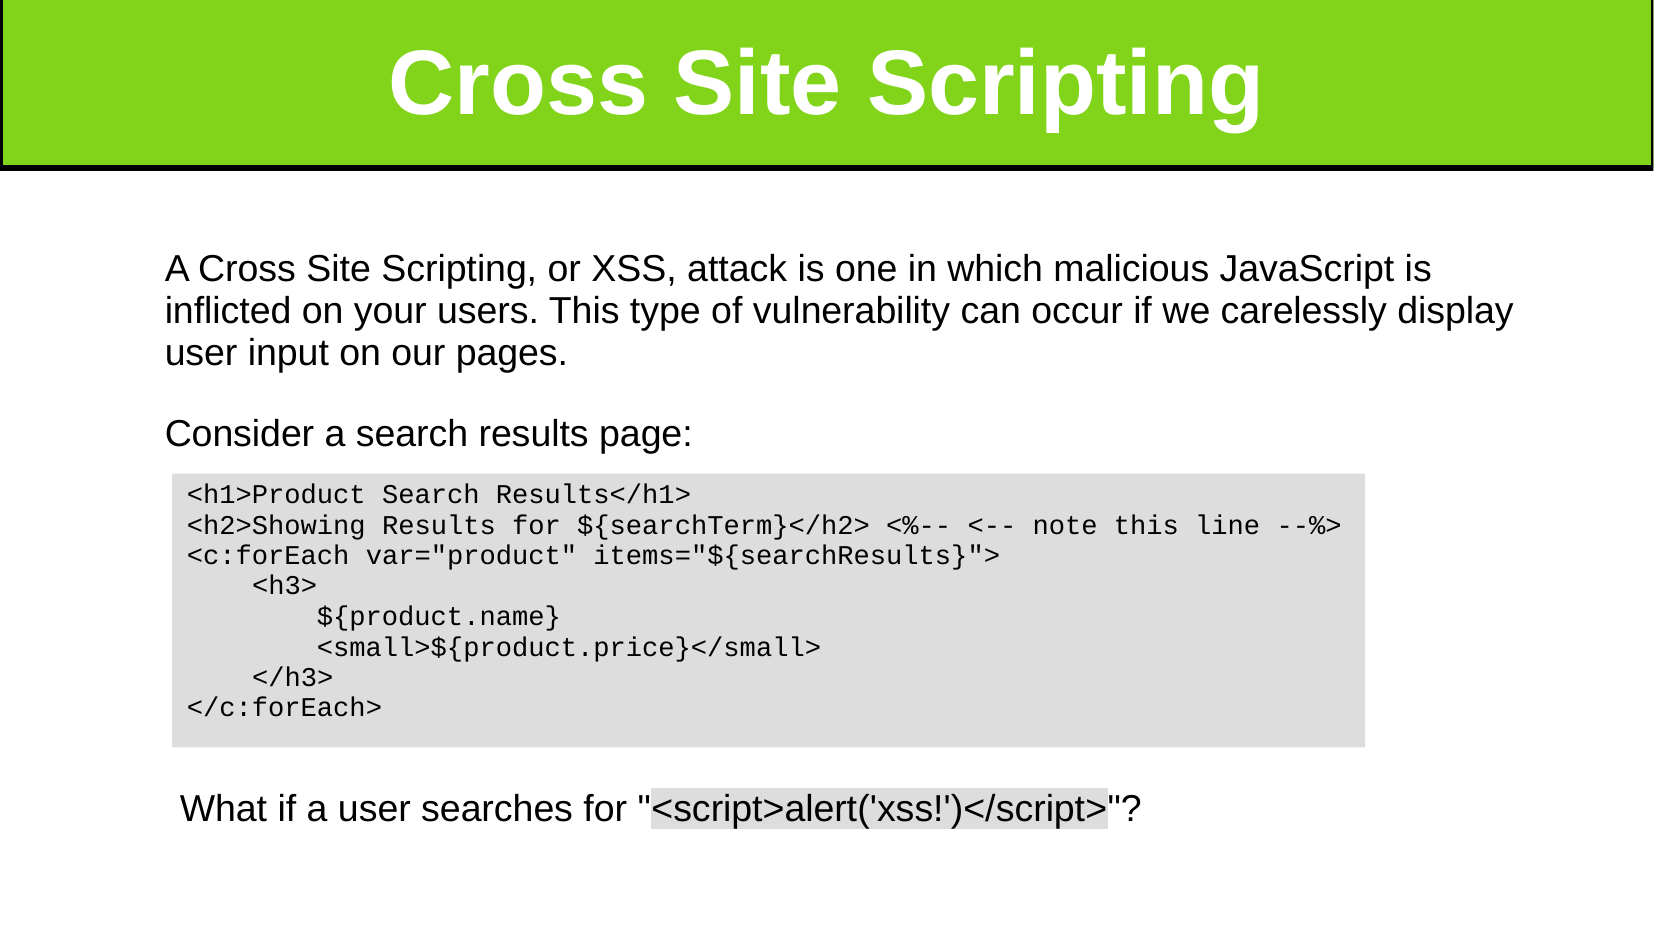

# Cross Site Scripting
A Cross Site Scripting, or XSS, attack is one in which malicious JavaScript is inflicted on your users. This type of vulnerability can occur if we carelessly display user input on our pages.
Consider a search results page:
<h1>Product Search Results</h1>
<h2>Showing Results for ${searchTerm}</h2> <%-- <-- note this line --%>
<c:forEach var="product" items="${searchResults}">
 <h3>
 ${product.name}
 <small>${product.price}</small>
 </h3>
</c:forEach>
What if a user searches for "<script>alert('xss!')</script>"?